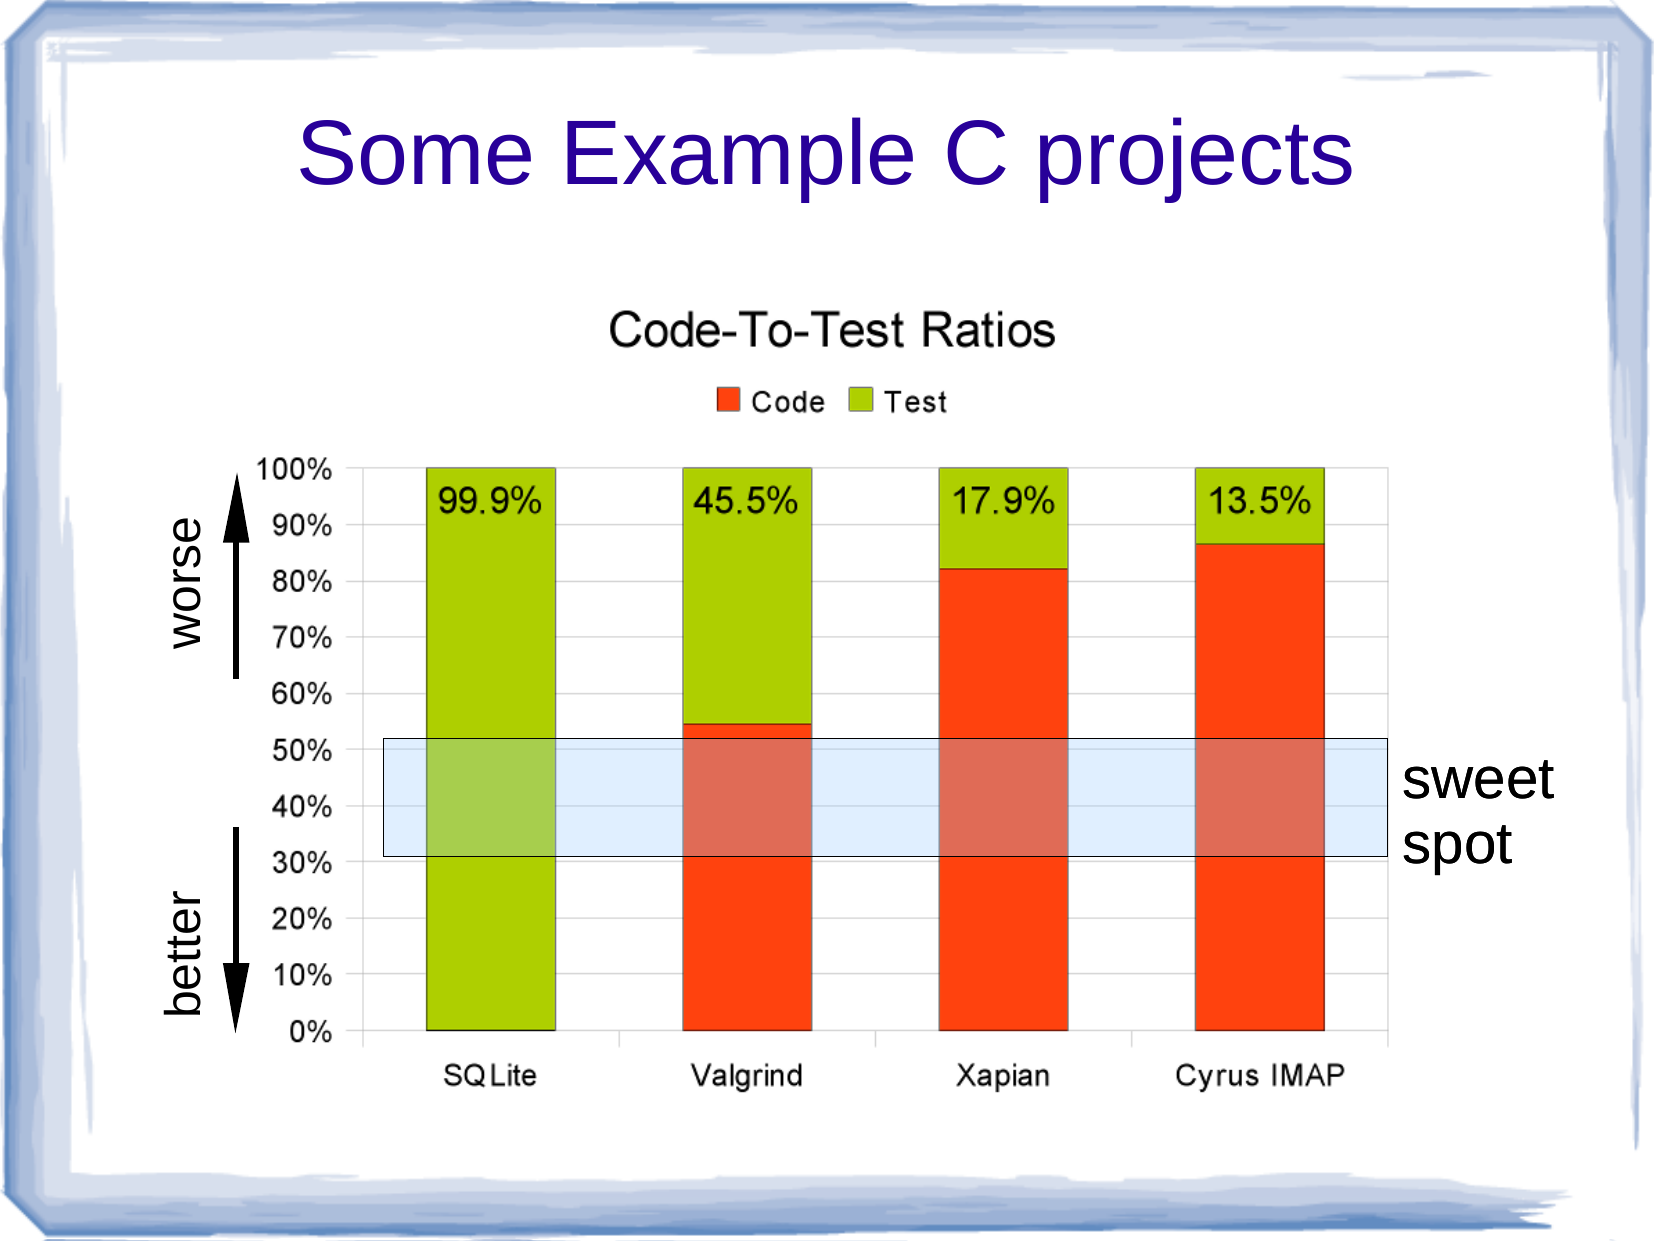

# Some Example C projects
worse
sweet
spot
sweet
spot
better